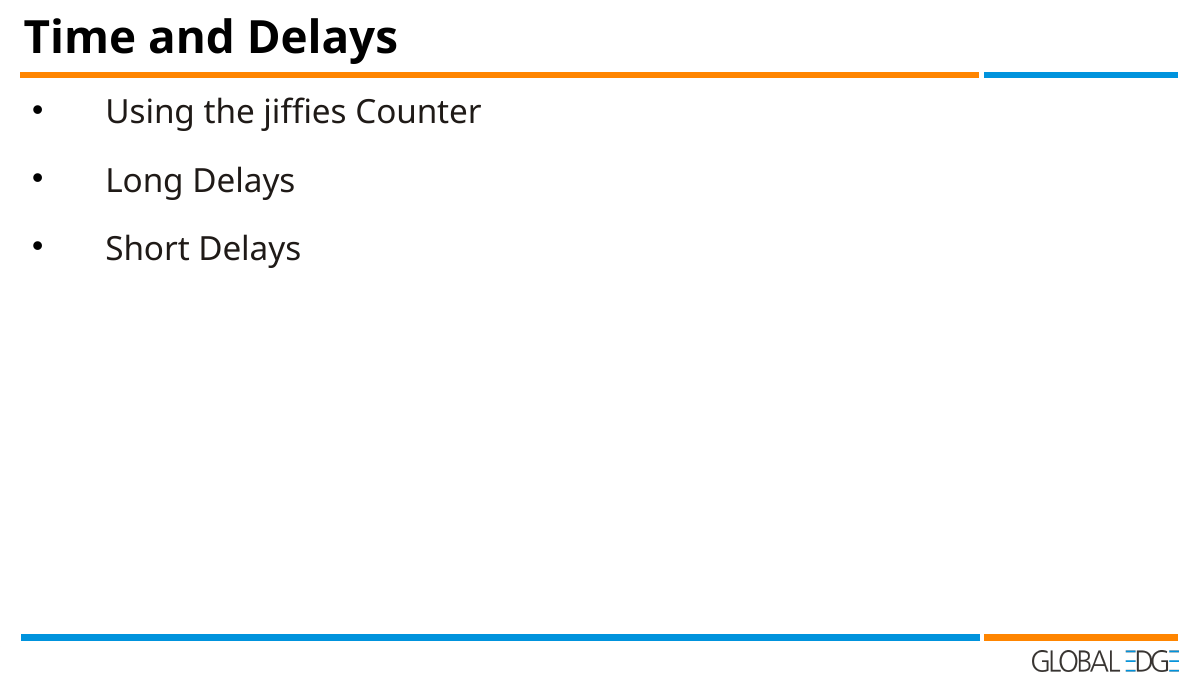

# Time and Delays
 Using the jiffies Counter
 Long Delays
 Short Delays